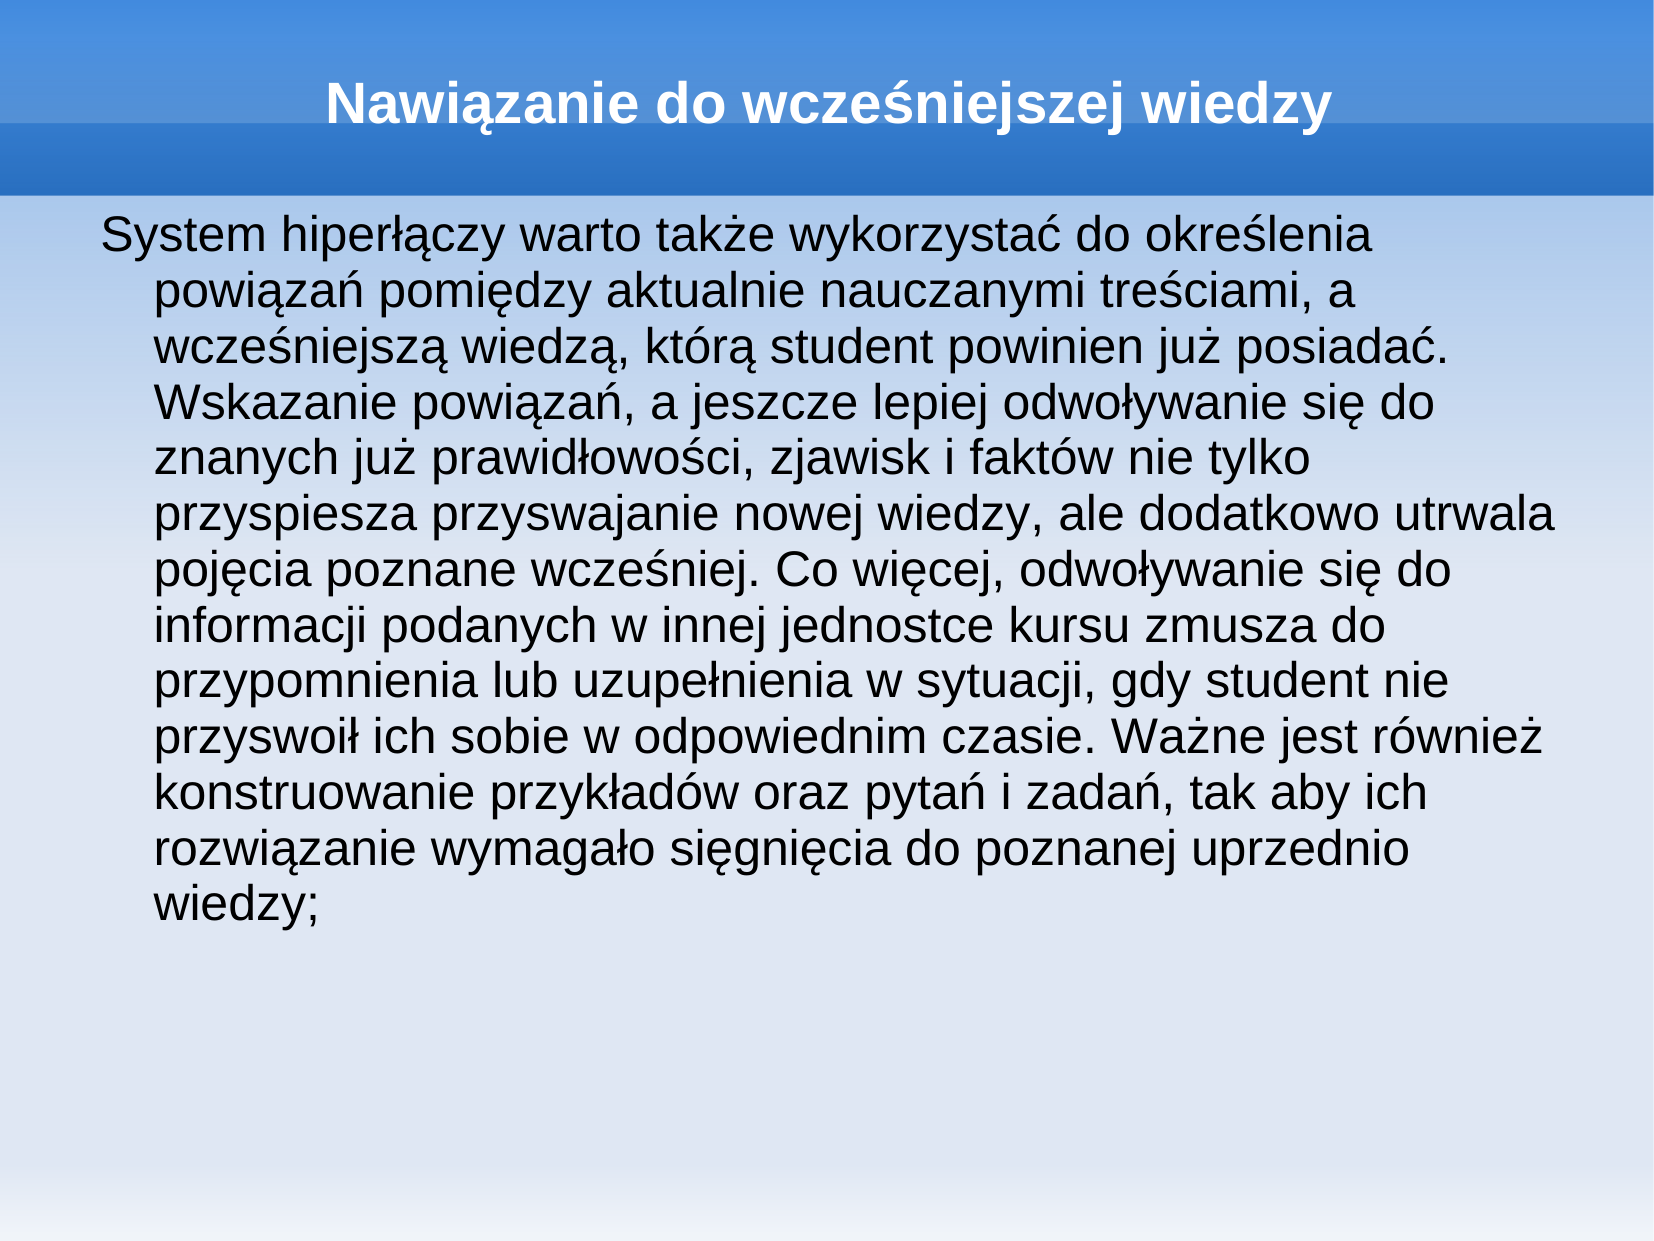

# Nawiązanie do wcześniejszej wiedzy
System hiperłączy warto także wykorzystać do określenia powiązań pomiędzy aktualnie nauczanymi treściami, a wcześniejszą wiedzą, którą student powinien już posiadać. Wskazanie powiązań, a jeszcze lepiej odwoływanie się do znanych już prawidłowości, zjawisk i faktów nie tylko przyspiesza przyswajanie nowej wiedzy, ale dodatkowo utrwala pojęcia poznane wcześniej. Co więcej, odwoływanie się do informacji podanych w innej jednostce kursu zmusza do przypomnienia lub uzupełnienia w sytuacji, gdy student nie przyswoił ich sobie w odpowiednim czasie. Ważne jest również konstruowanie przykładów oraz pytań i zadań, tak aby ich rozwiązanie wymagało sięgnięcia do poznanej uprzednio wiedzy;